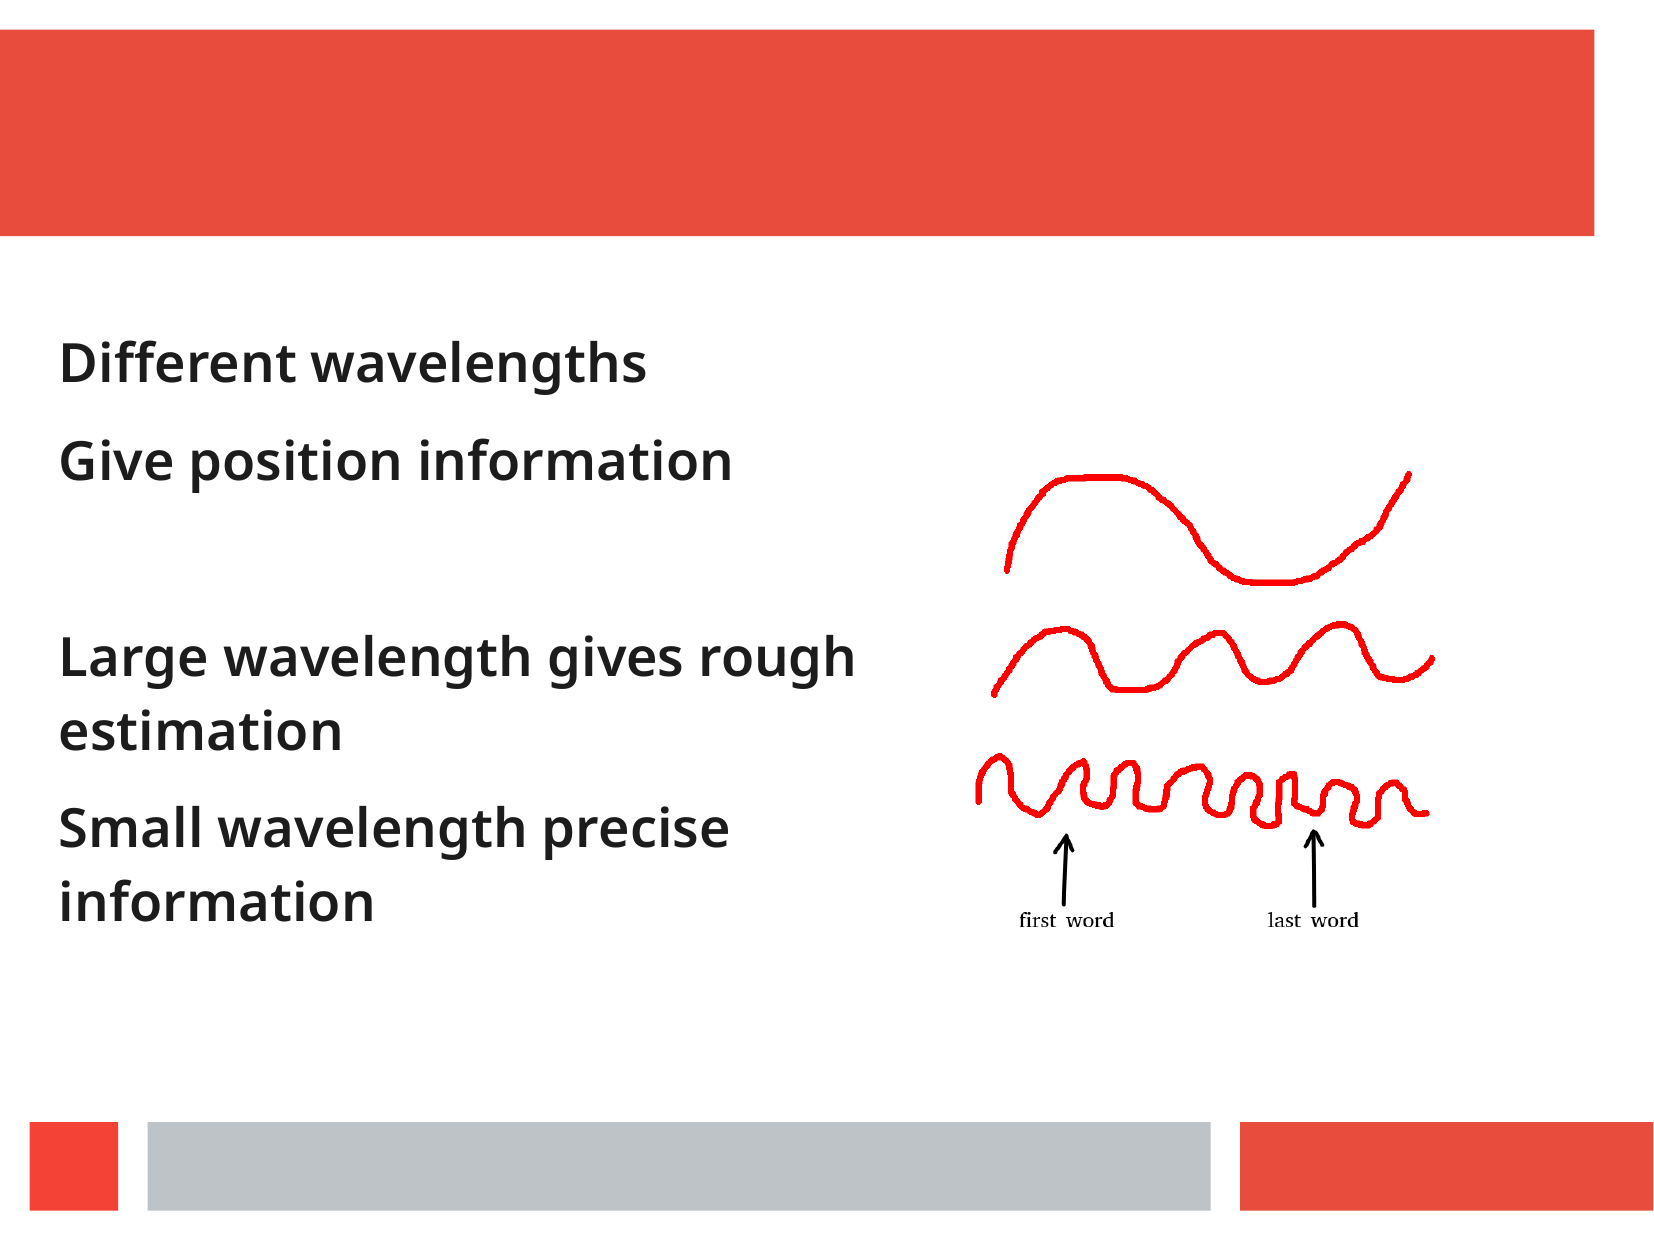

#
Different wavelengths
Give position information
Large wavelength gives rough estimation
Small wavelength precise information